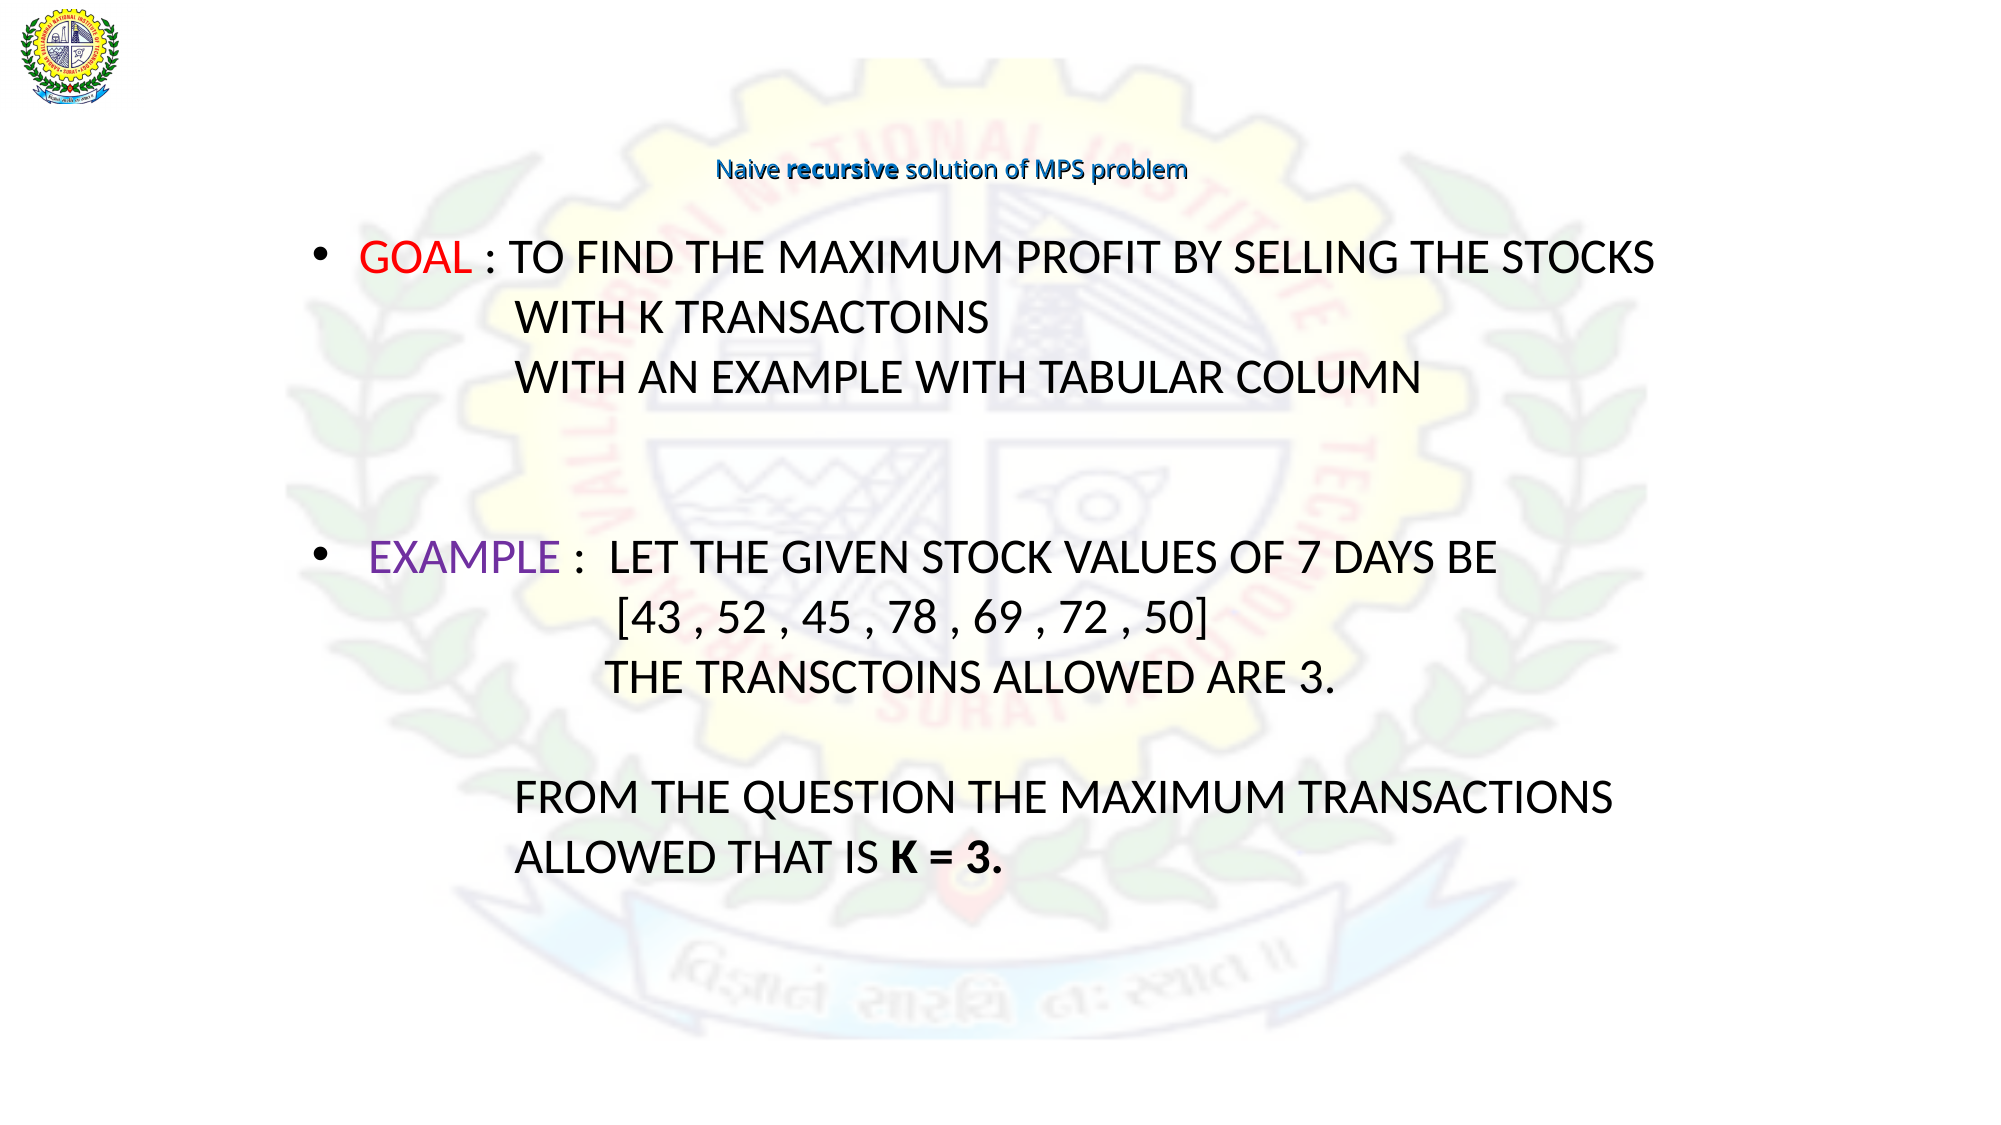

# Naive recursive solution of MPS problem
GOAL : TO FIND THE MAXIMUM PROFIT BY SELLING THE STOCKS
 WITH K TRANSACTOINS
 WITH AN EXAMPLE WITH TABULAR COLUMN
EXAMPLE : LET THE GIVEN STOCK VALUES OF 7 DAYS BE
 [43 , 52 , 45 , 78 , 69 , 72 , 50]
 THE TRANSCTOINS ALLOWED ARE 3.
 FROM THE QUESTION THE MAXIMUM TRANSACTIONS
 ALLOWED THAT IS K = 3.